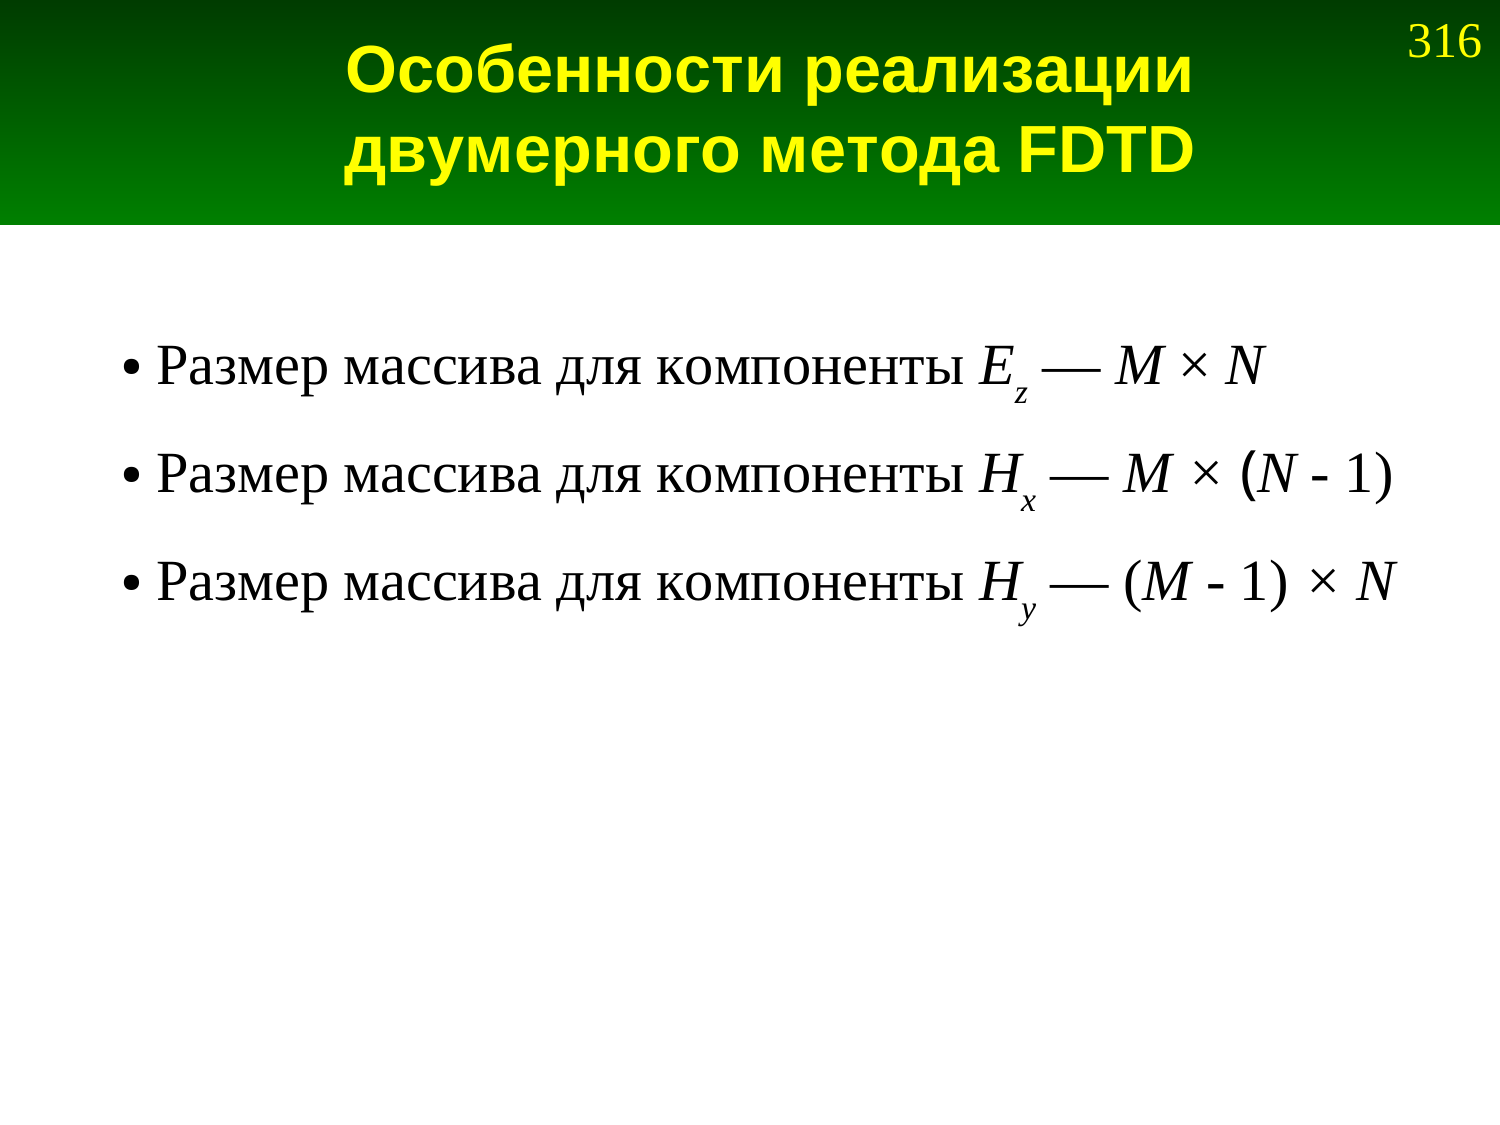

# Особенности реализации двумерного метода FDTD
Размер массива для компоненты Ez — M × N
Размер массива для компоненты Hx — M × (N - 1)
Размер массива для компоненты Hy — (M - 1) × N